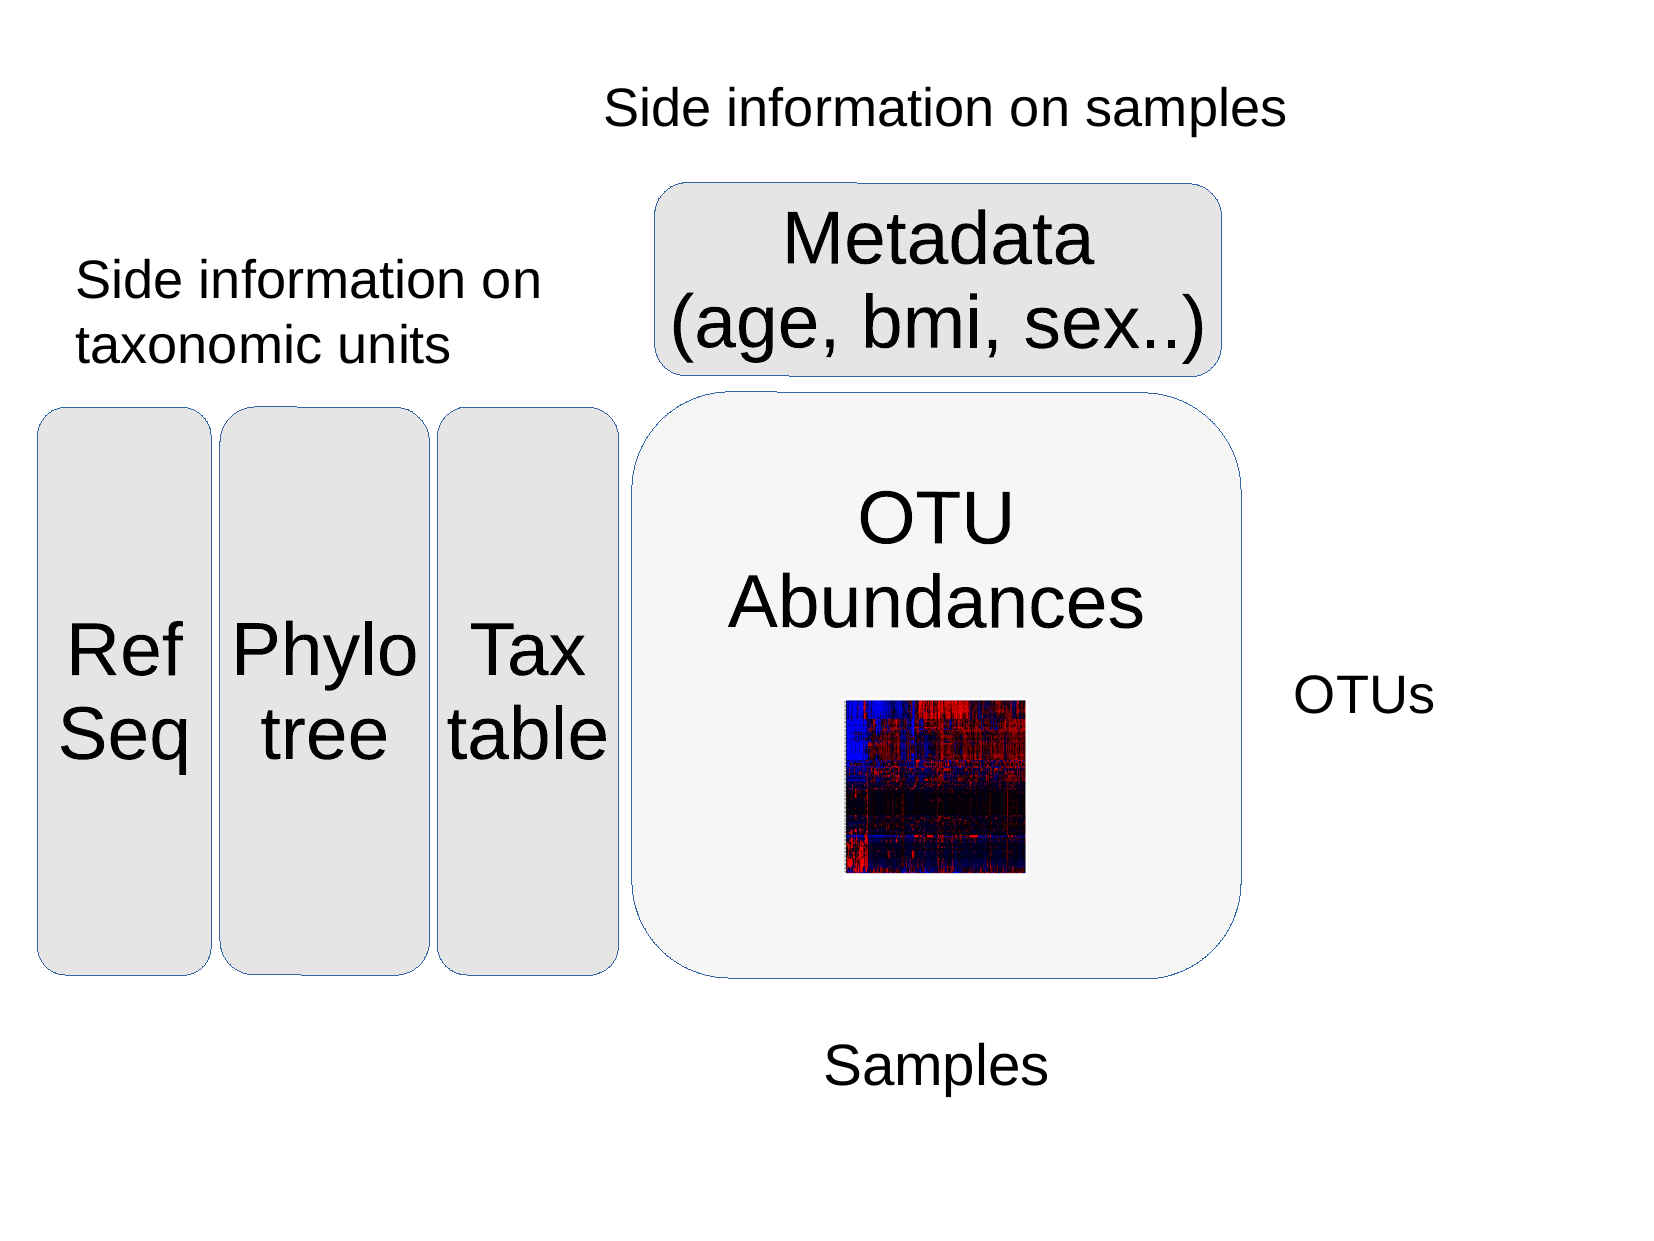

Side information on samples
Metadata
(age, bmi, sex..)
Side information on
taxonomic units
OTU
Abundances
Phylo
tree
Tax
table
Ref
Seq
OTUs
Samples